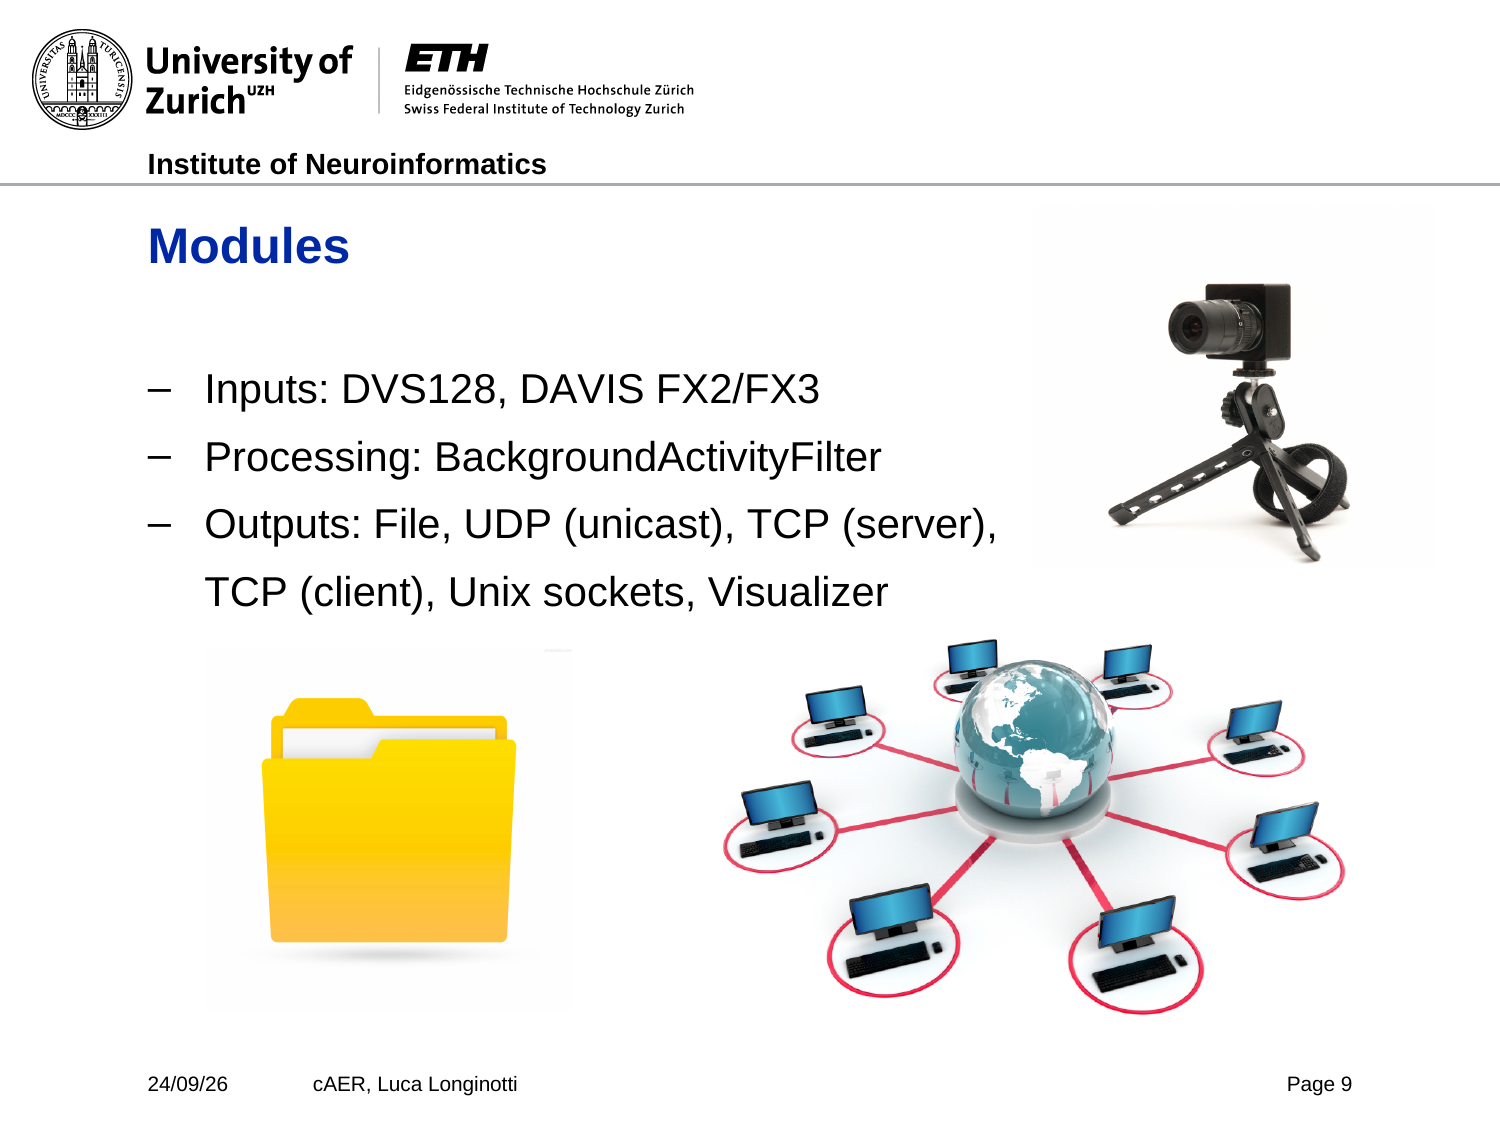

# Modules
Inputs: DVS128, DAVIS FX2/FX3
Processing: BackgroundActivityFilter
Outputs: File, UDP (unicast), TCP (server),
TCP (client), Unix sockets, Visualizer
cAER, Luca Longinotti
9